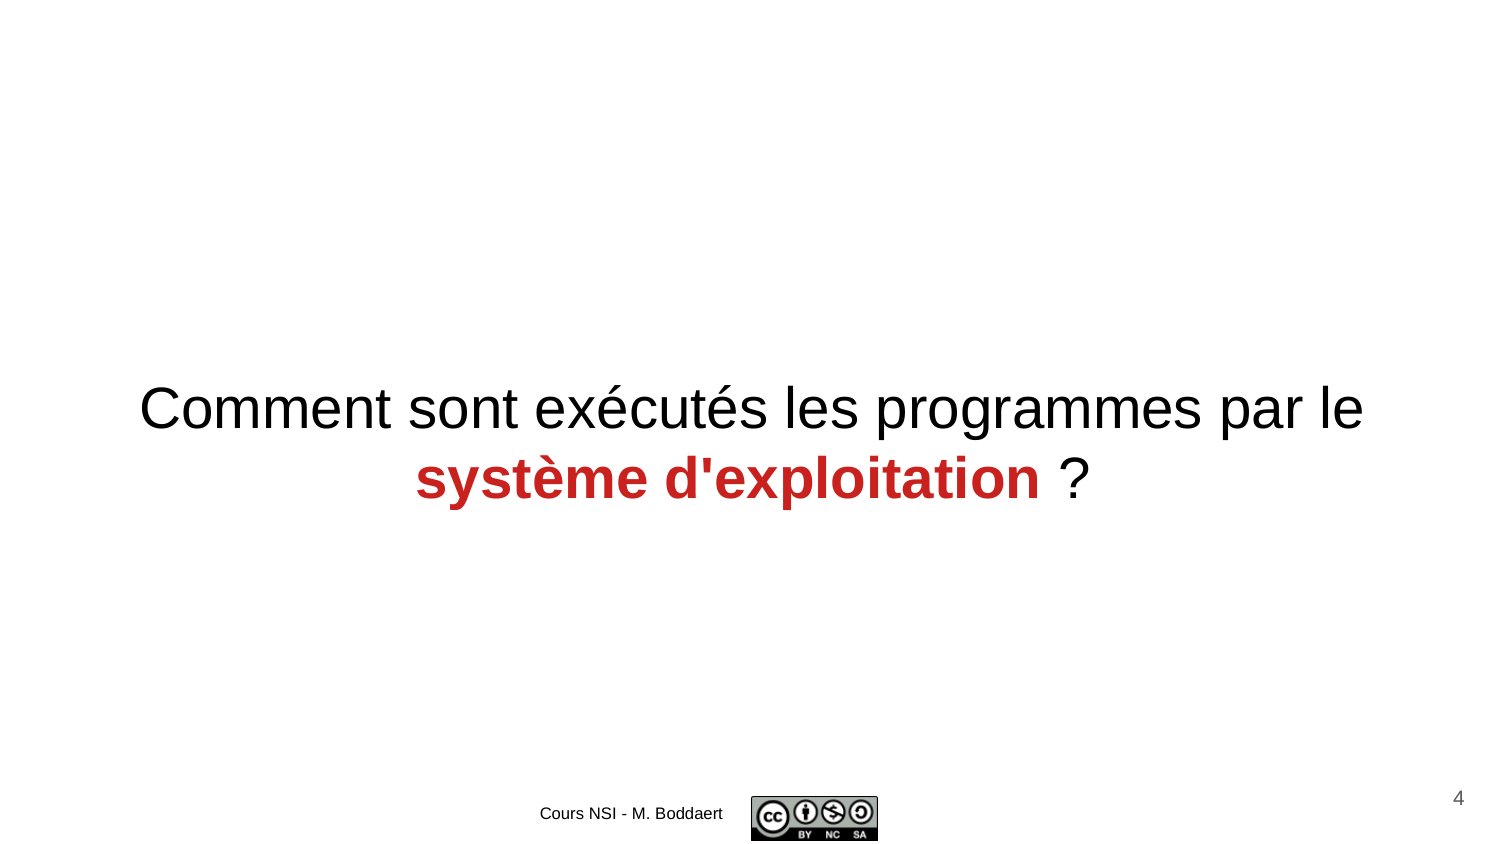

#
Comment sont exécutés les programmes par le système d'exploitation ?